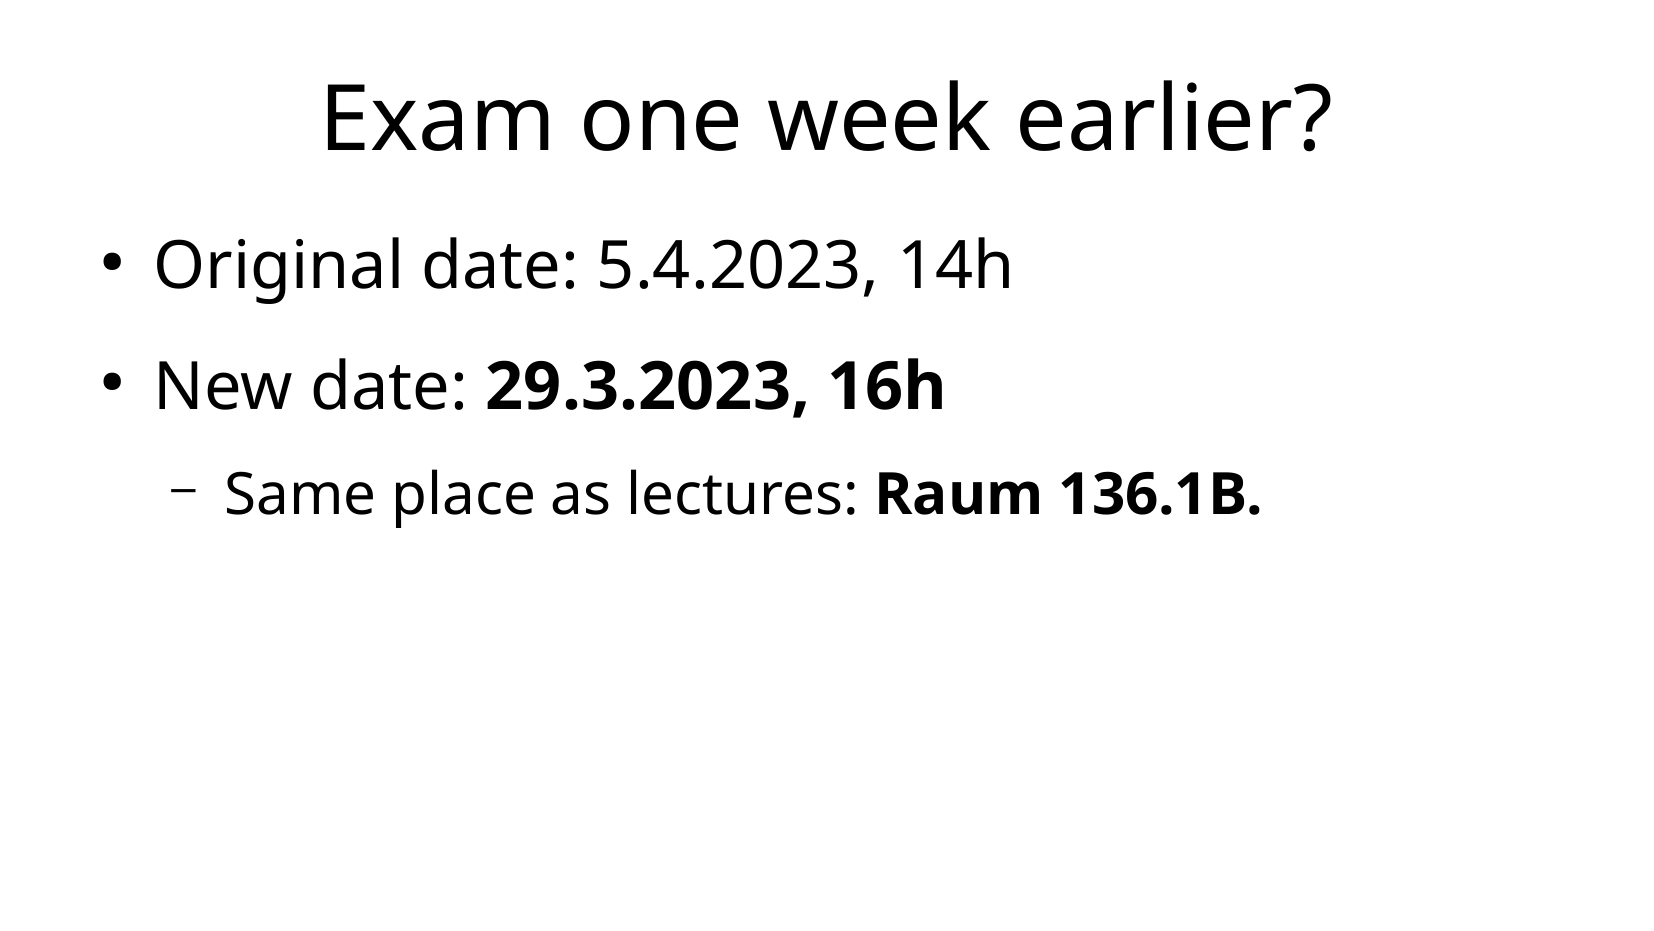

# Exam one week earlier?
Original date: 5.4.2023, 14h
New date: 29.3.2023, 16h
Same place as lectures: Raum 136.1B.